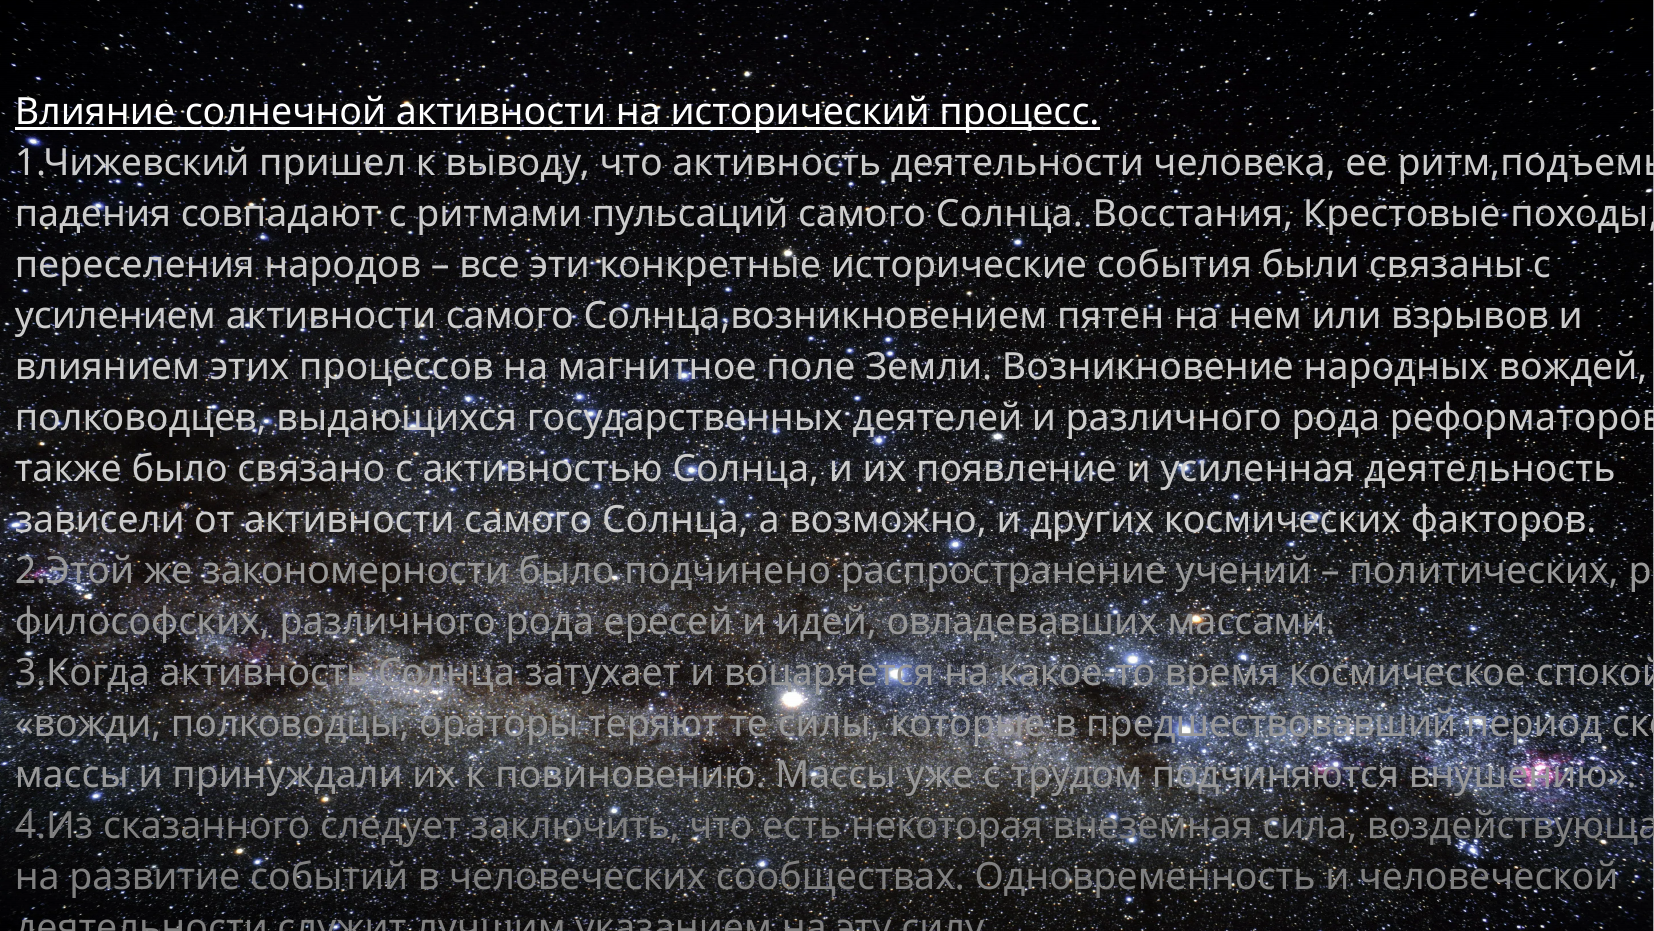

Влияние солнечной активности на исторический процесс.
1.Чижевский пришел к выводу, что активность деятельности человека, ее ритм,подъемы и
падения совпадают с ритмами пульсаций самого Солнца. Восстания, Крестовые походы,
переселения народов – все эти конкретные исторические события были связаны с
усилением активности самого Солнца,возникновением пятен на нем или взрывов и
влиянием этих процессов на магнитное поле Земли. Возникновение народных вождей,
полководцев, выдающихся государственных деятелей и различного рода реформаторов
также было связано с активностью Солнца, и их появление и усиленная деятельность
зависели от активности самого Солнца, а возможно, и других космических факторов.
2.Этой же закономерности было подчинено распространение учений – политических, религиозных,
философских, различного рода ересей и идей, овладевавших массами.
3.Когда активность Солнца затухает и воцаряется на какое­-то время космическое спокойствие, то
«вожди, полководцы, ораторы теряют те силы, которые в предшествовавший период сковывали
массы и принуждали их к повиновению. Массы уже с трудом подчиняются внушению».
4.Из сказанного следует заключить, что есть некоторая внеземная сила, воздействующая извне
на развитие событий в человеческих сообществах. Одновременность и человеческой
деятельности служит лучшим указанием на эту силу.